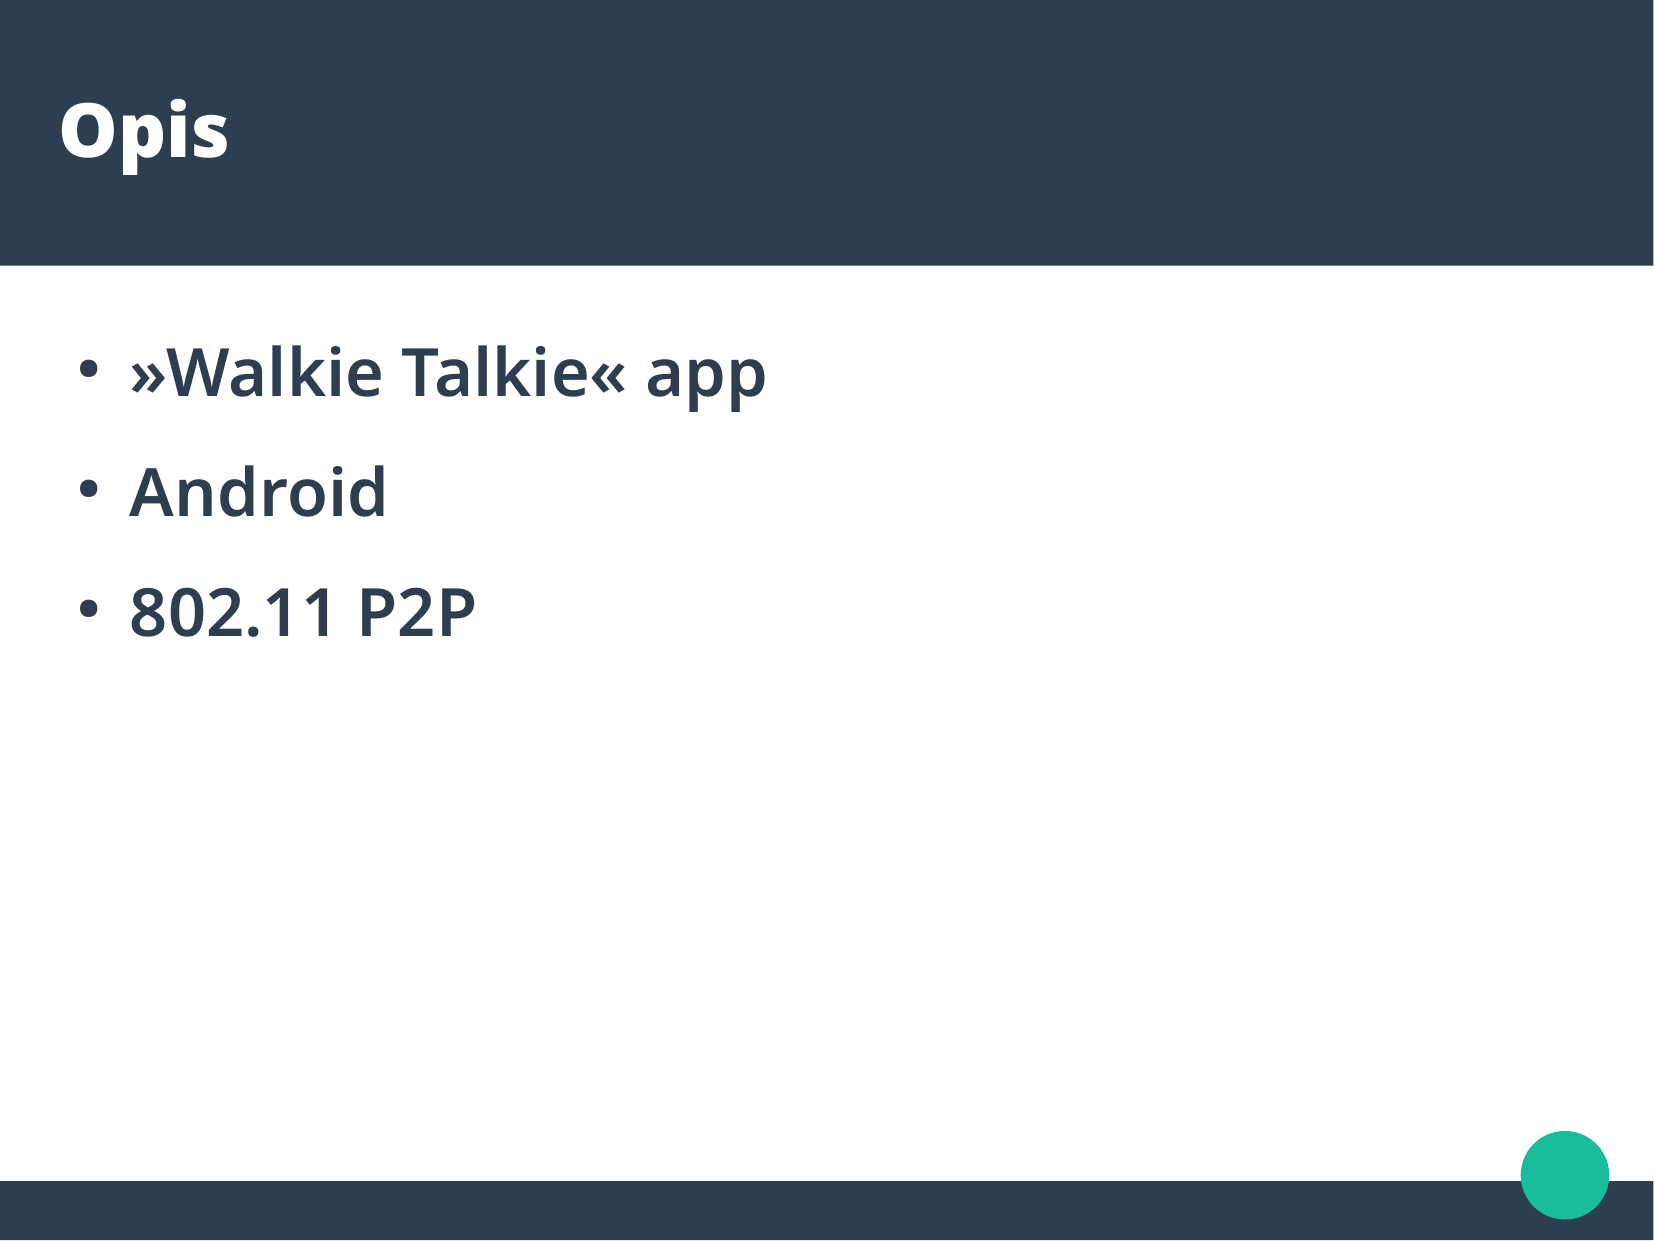

# Opis
»Walkie Talkie« app
Android
802.11 P2P